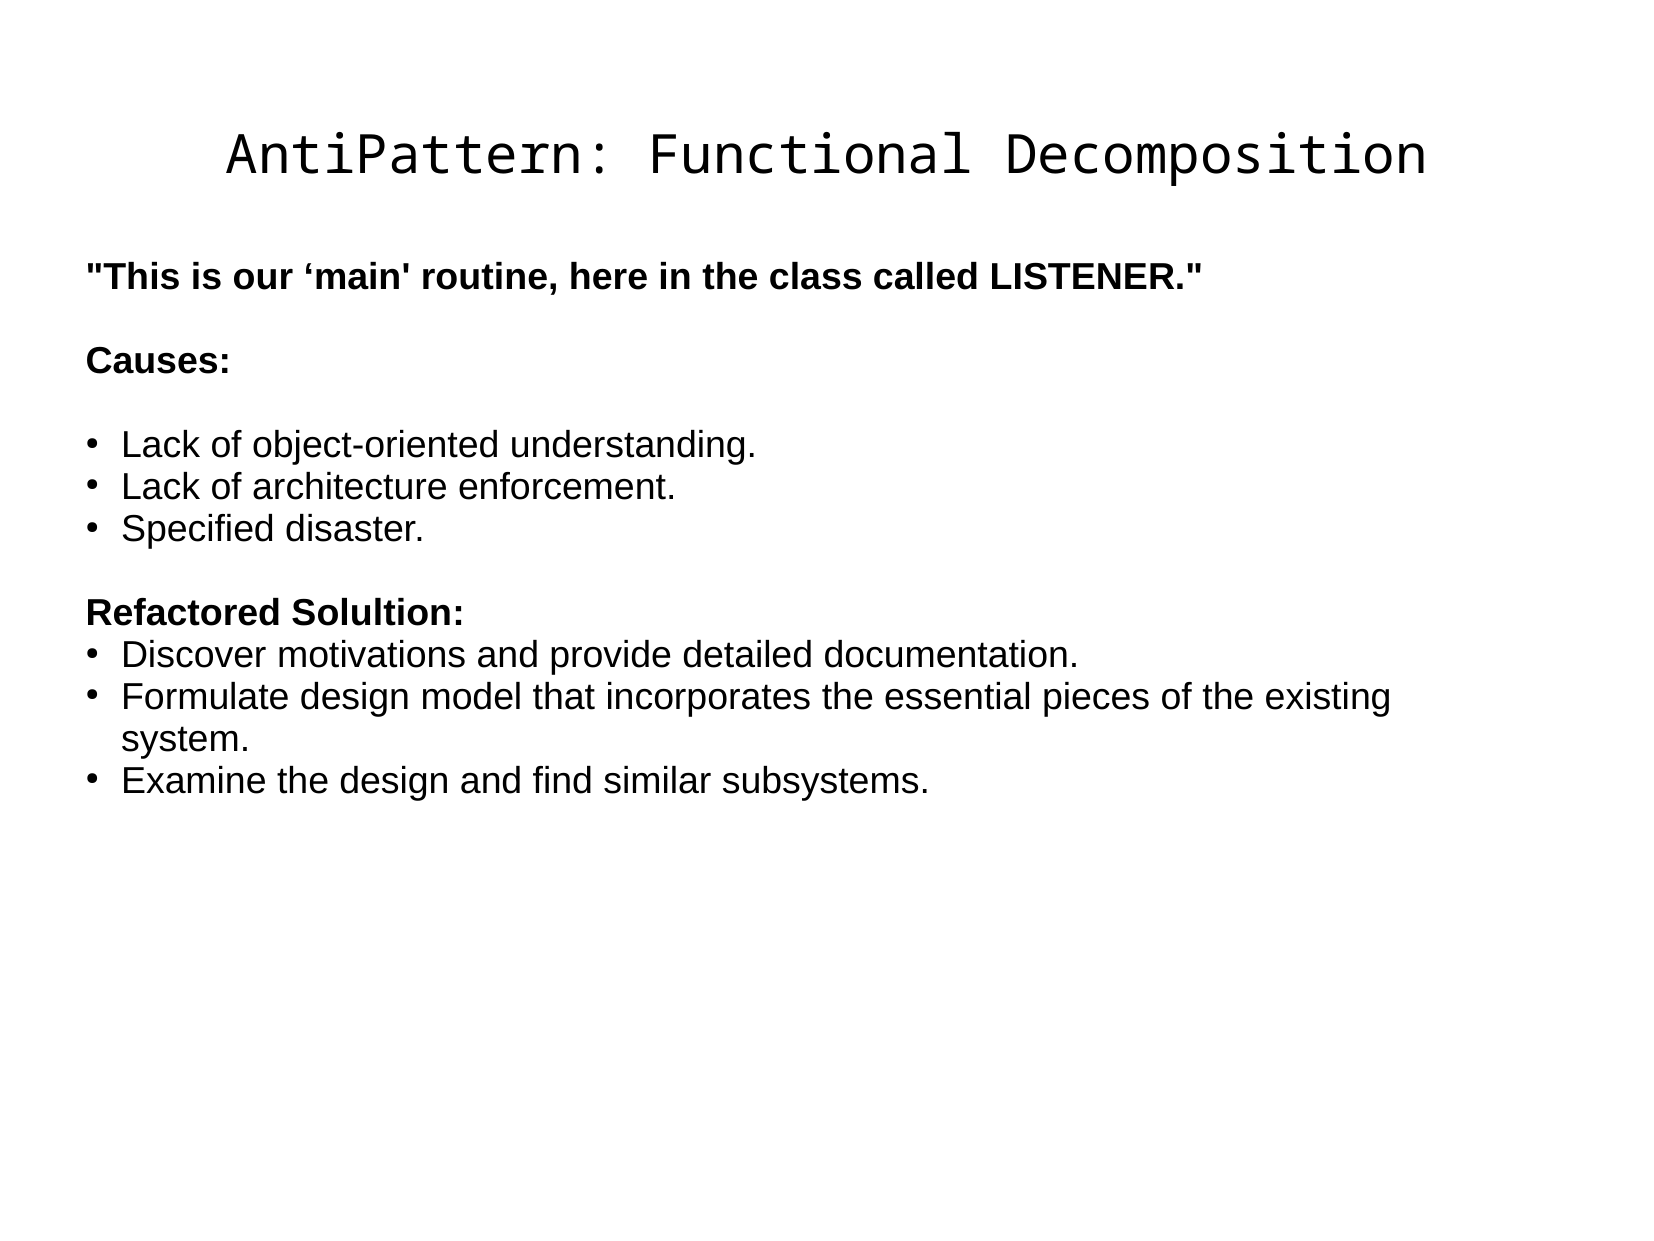

# AntiPattern: Functional Decomposition
"This is our ‘main' routine, here in the class called LISTENER."
Causes:
Lack of object-oriented understanding.
Lack of architecture enforcement.
Specified disaster.
Refactored Solultion:
Discover motivations and provide detailed documentation.
Formulate design model that incorporates the essential pieces of the existing system.
Examine the design and find similar subsystems.